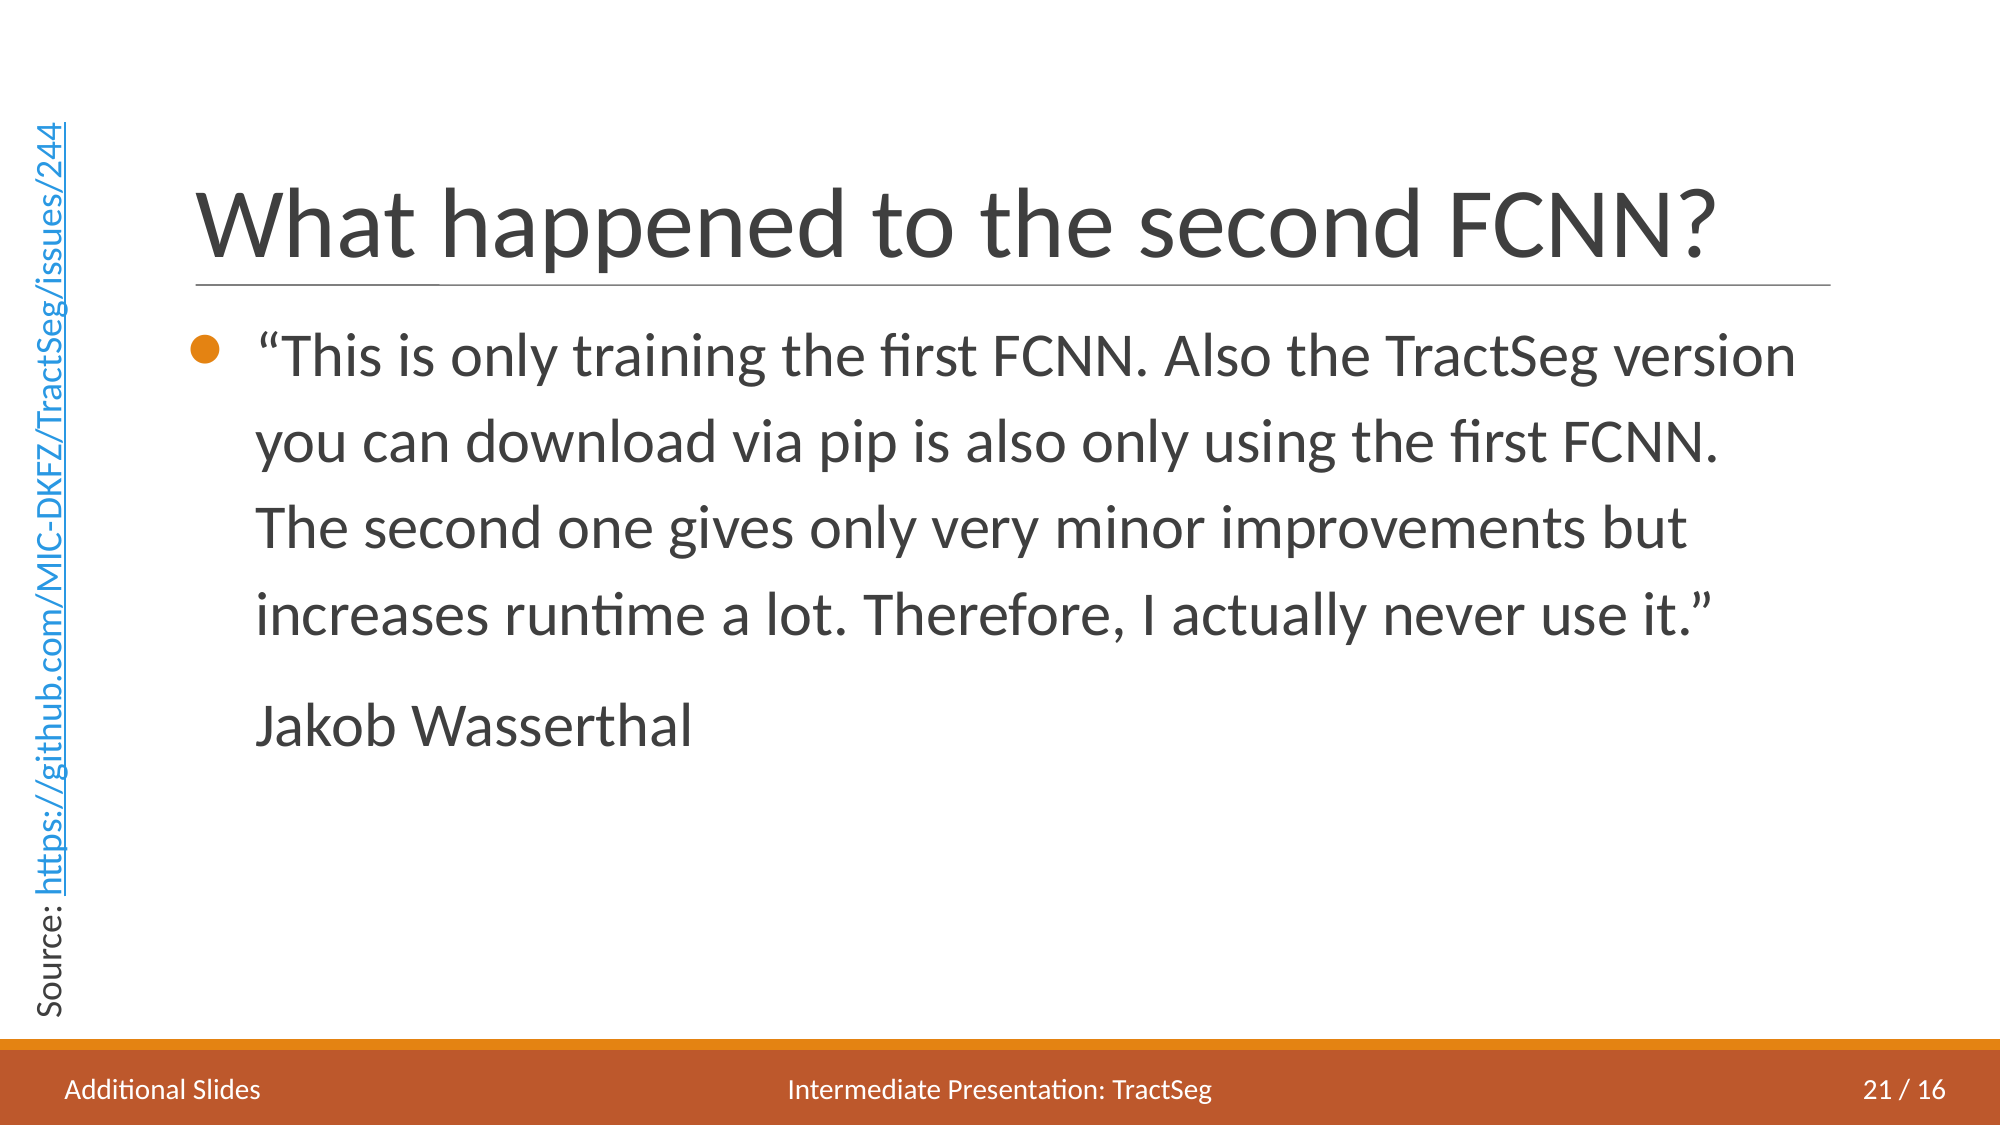

# What happened to the second FCNN?
“This is only training the first FCNN. Also the TractSeg version you can download via pip is also only using the first FCNN. The second one gives only very minor improvements but increases runtime a lot. Therefore, I actually never use it.”
Jakob Wasserthal
Source: https://github.com/MIC-DKFZ/TractSeg/issues/244
Additional Slides
Intermediate Presentation: TractSeg